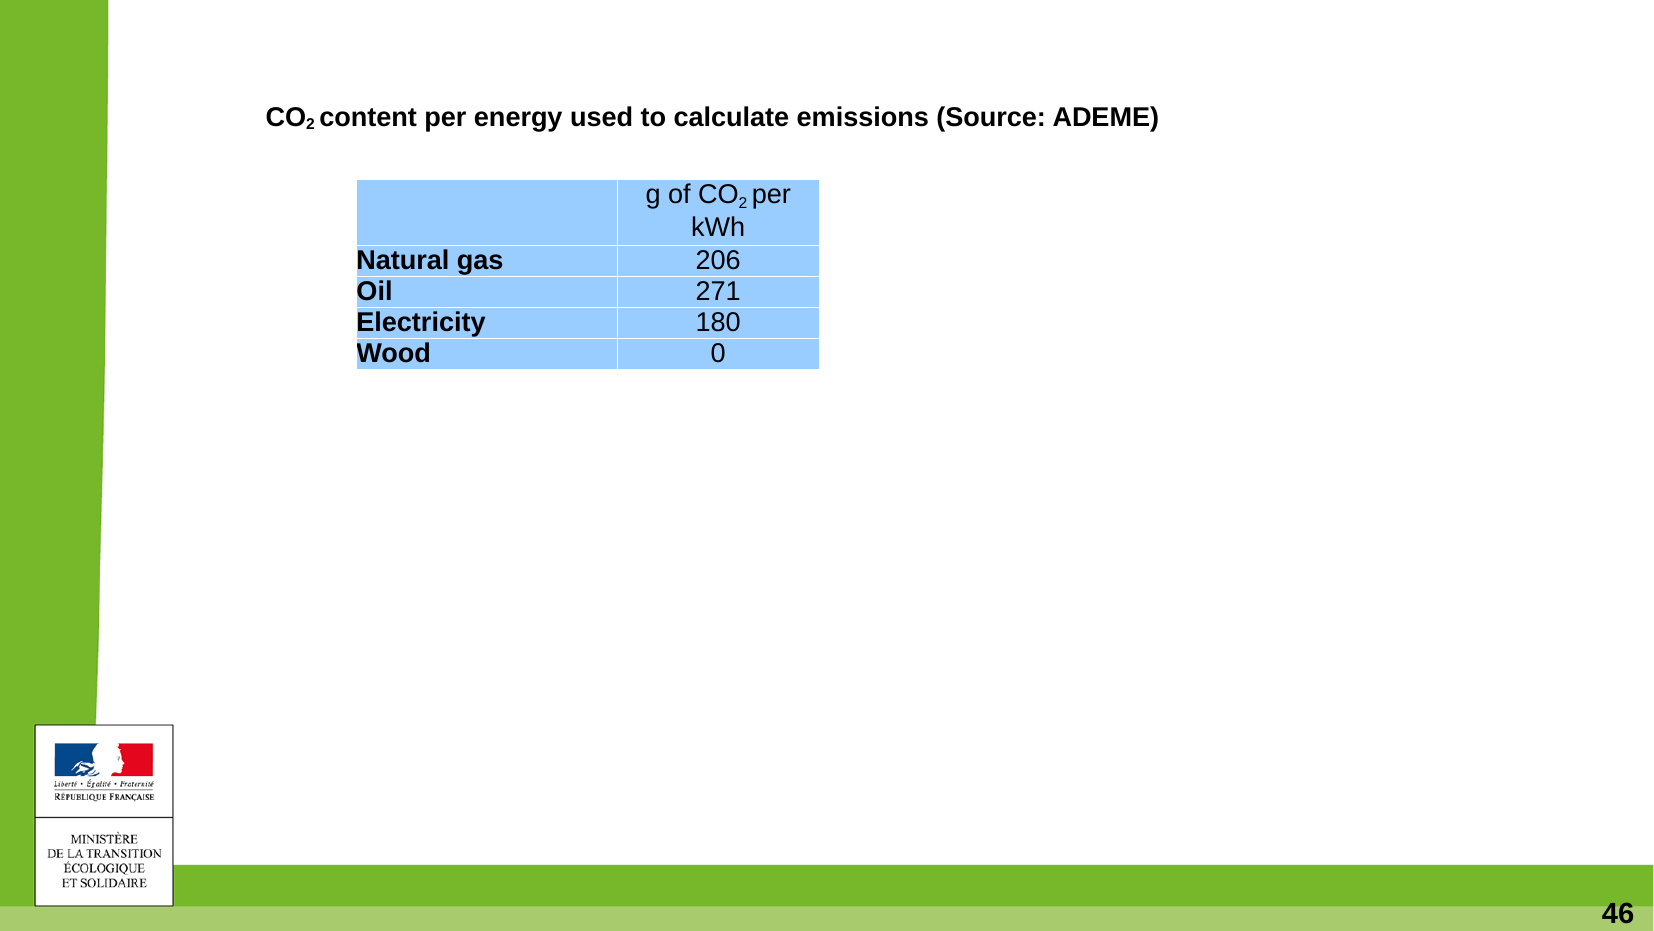

CO2 content per energy used to calculate emissions (Source: ADEME)
| | g of CO2 per kWh |
| --- | --- |
| Natural gas | 206 |
| Oil | 271 |
| Electricity | 180 |
| Wood | 0 |